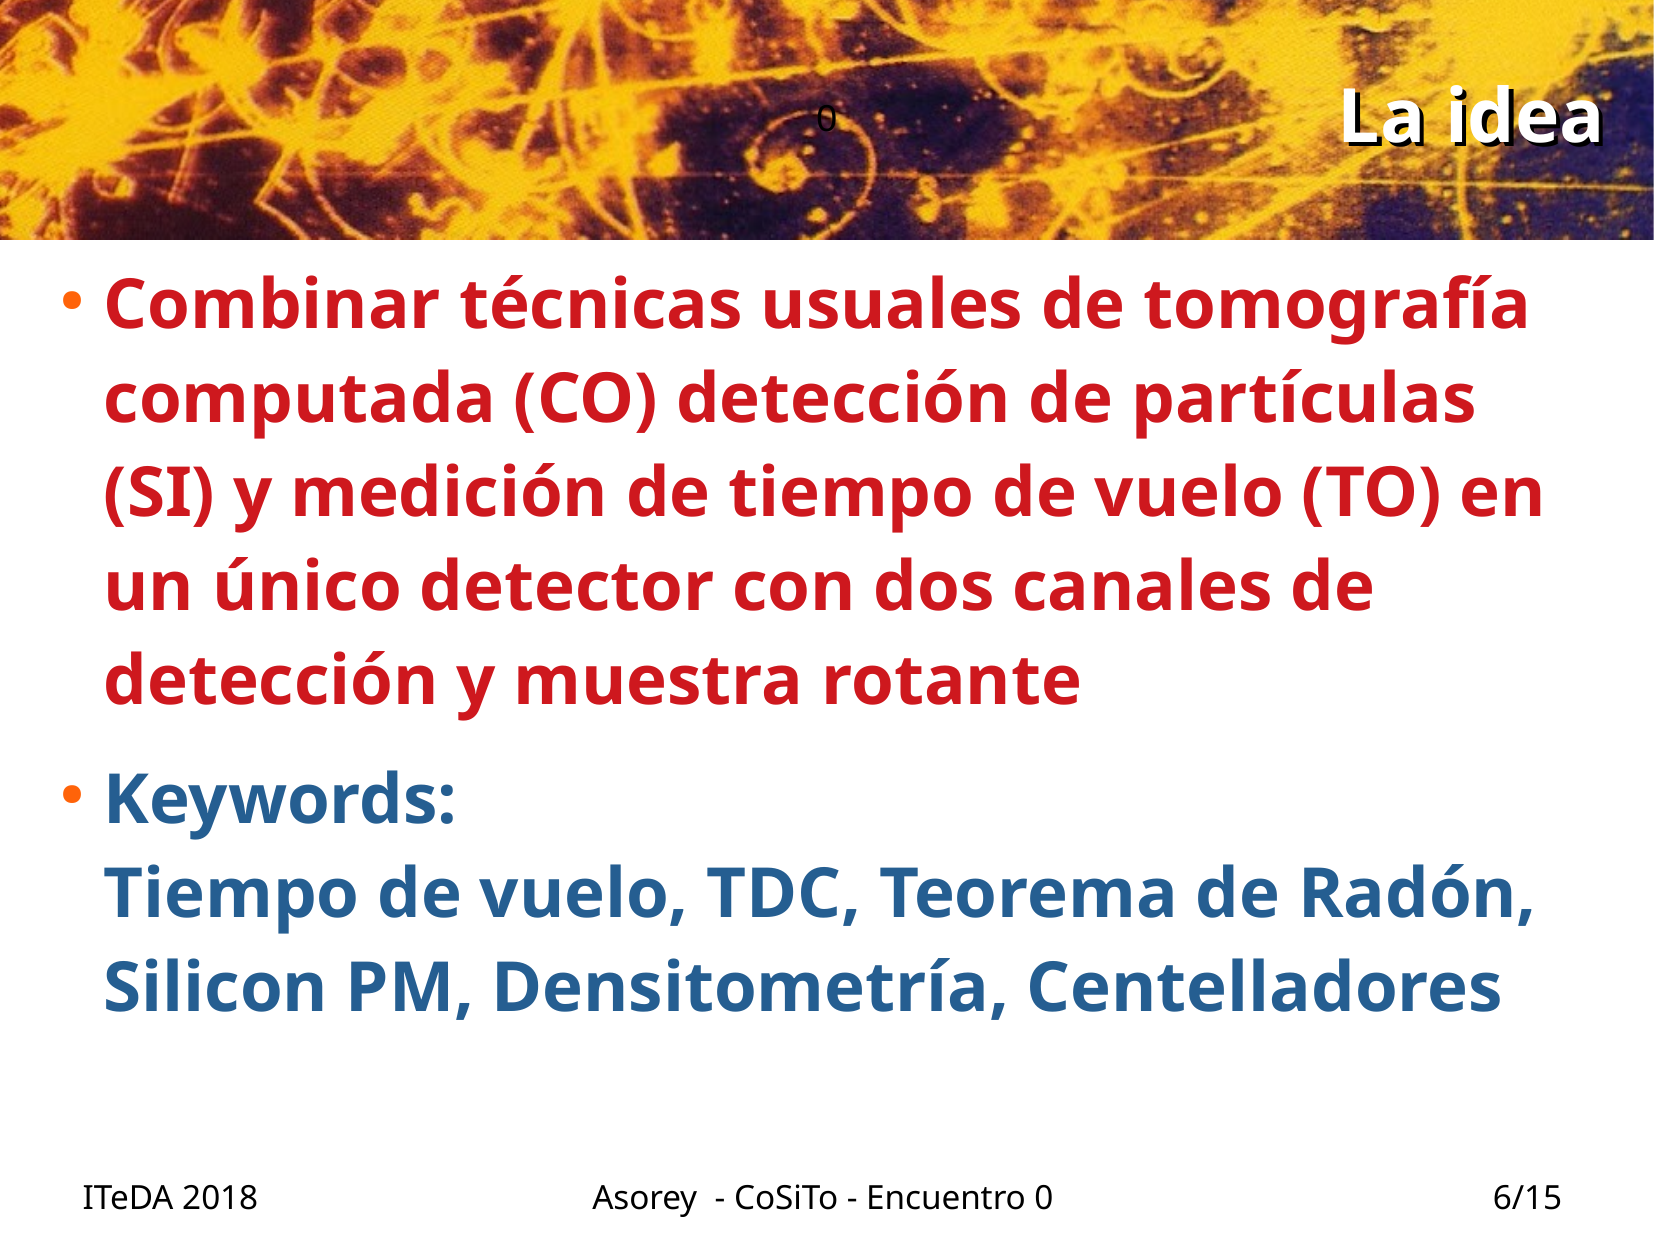

# La idea
Combinar técnicas usuales de tomografía computada (CO) detección de partículas (SI) y medición de tiempo de vuelo (TO) en un único detector con dos canales de detección y muestra rotante
Keywords:
Tiempo de vuelo, TDC, Teorema de Radón, Silicon PM, Densitometría, Centelladores
ITeDA 2018
Asorey - CoSiTo - Encuentro 0
6